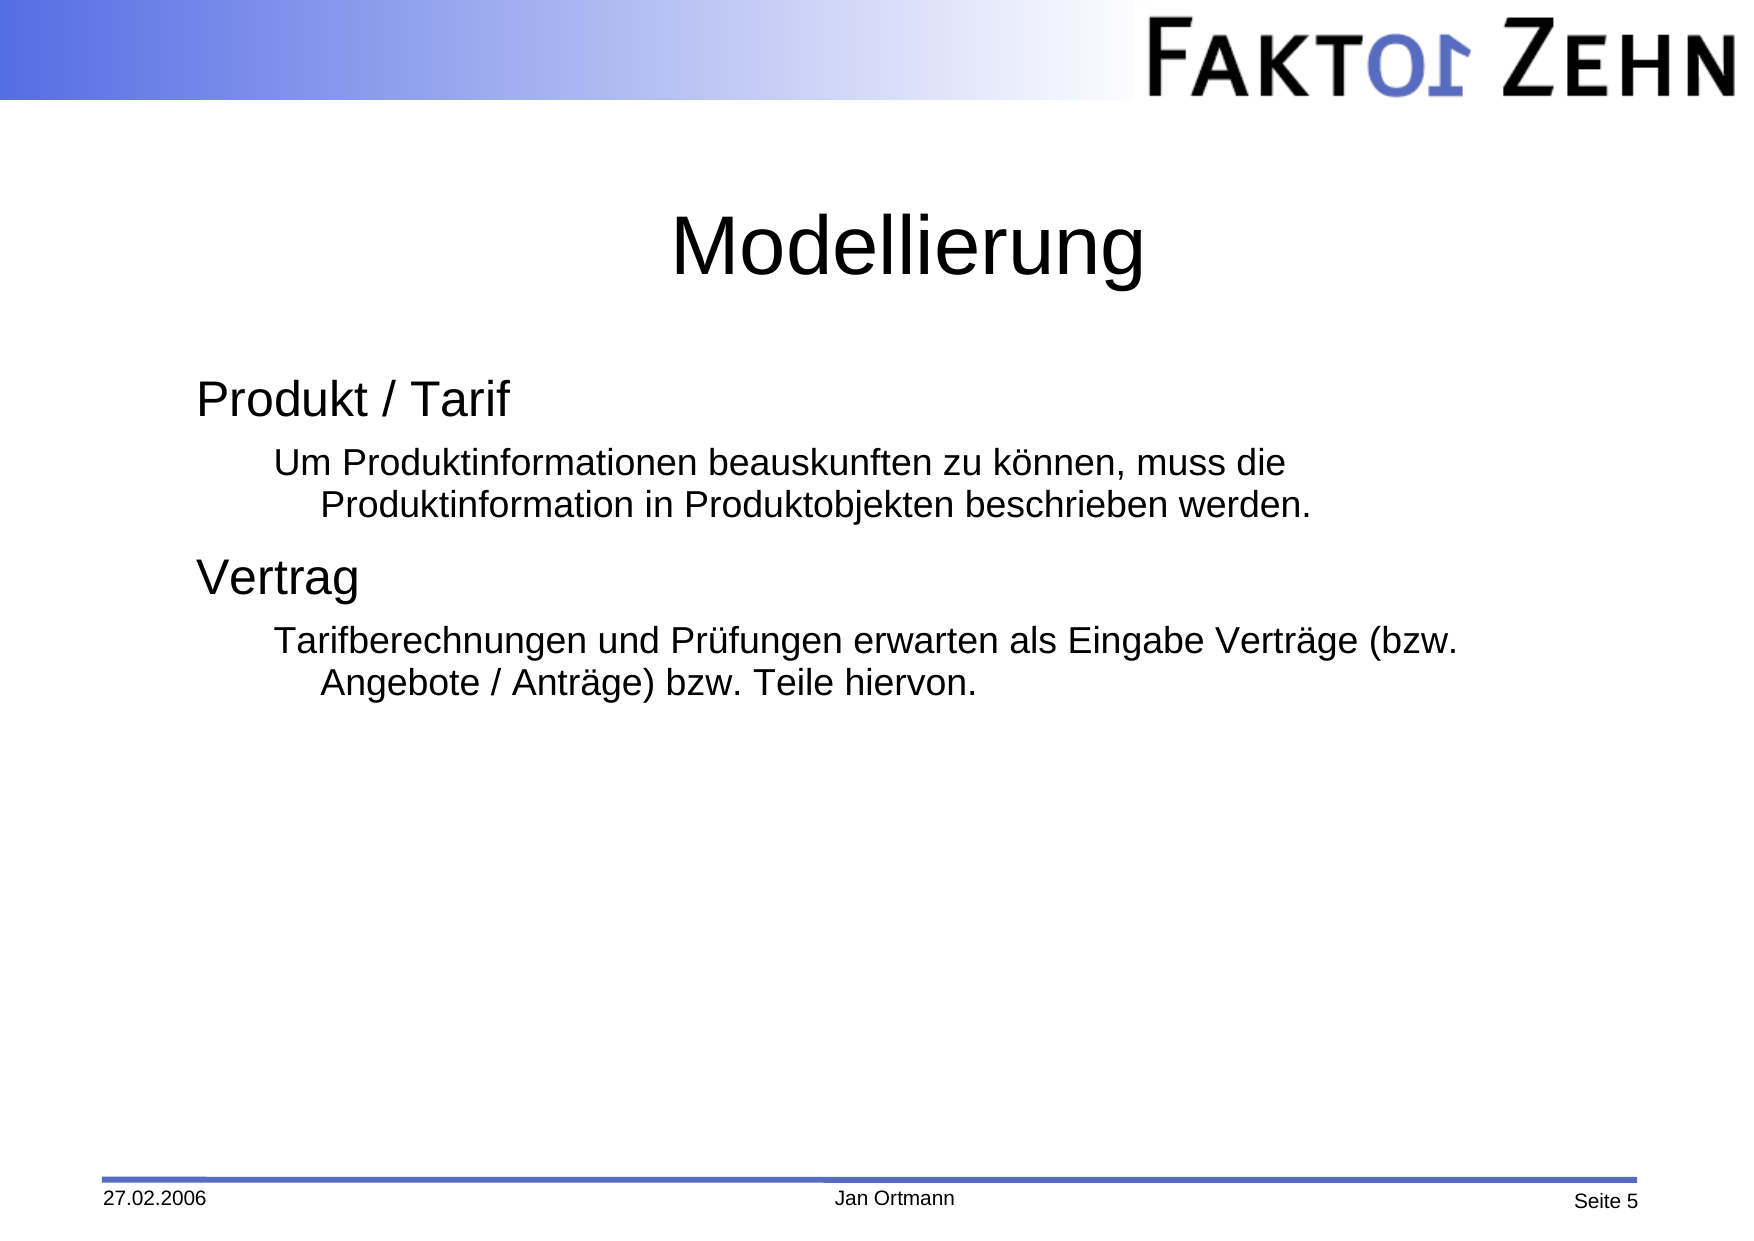

# Modellierung
Produkt / Tarif
Um Produktinformationen beauskunften zu können, muss die Produktinformation in Produktobjekten beschrieben werden.
Vertrag
Tarifberechnungen und Prüfungen erwarten als Eingabe Verträge (bzw. Angebote / Anträge) bzw. Teile hiervon.